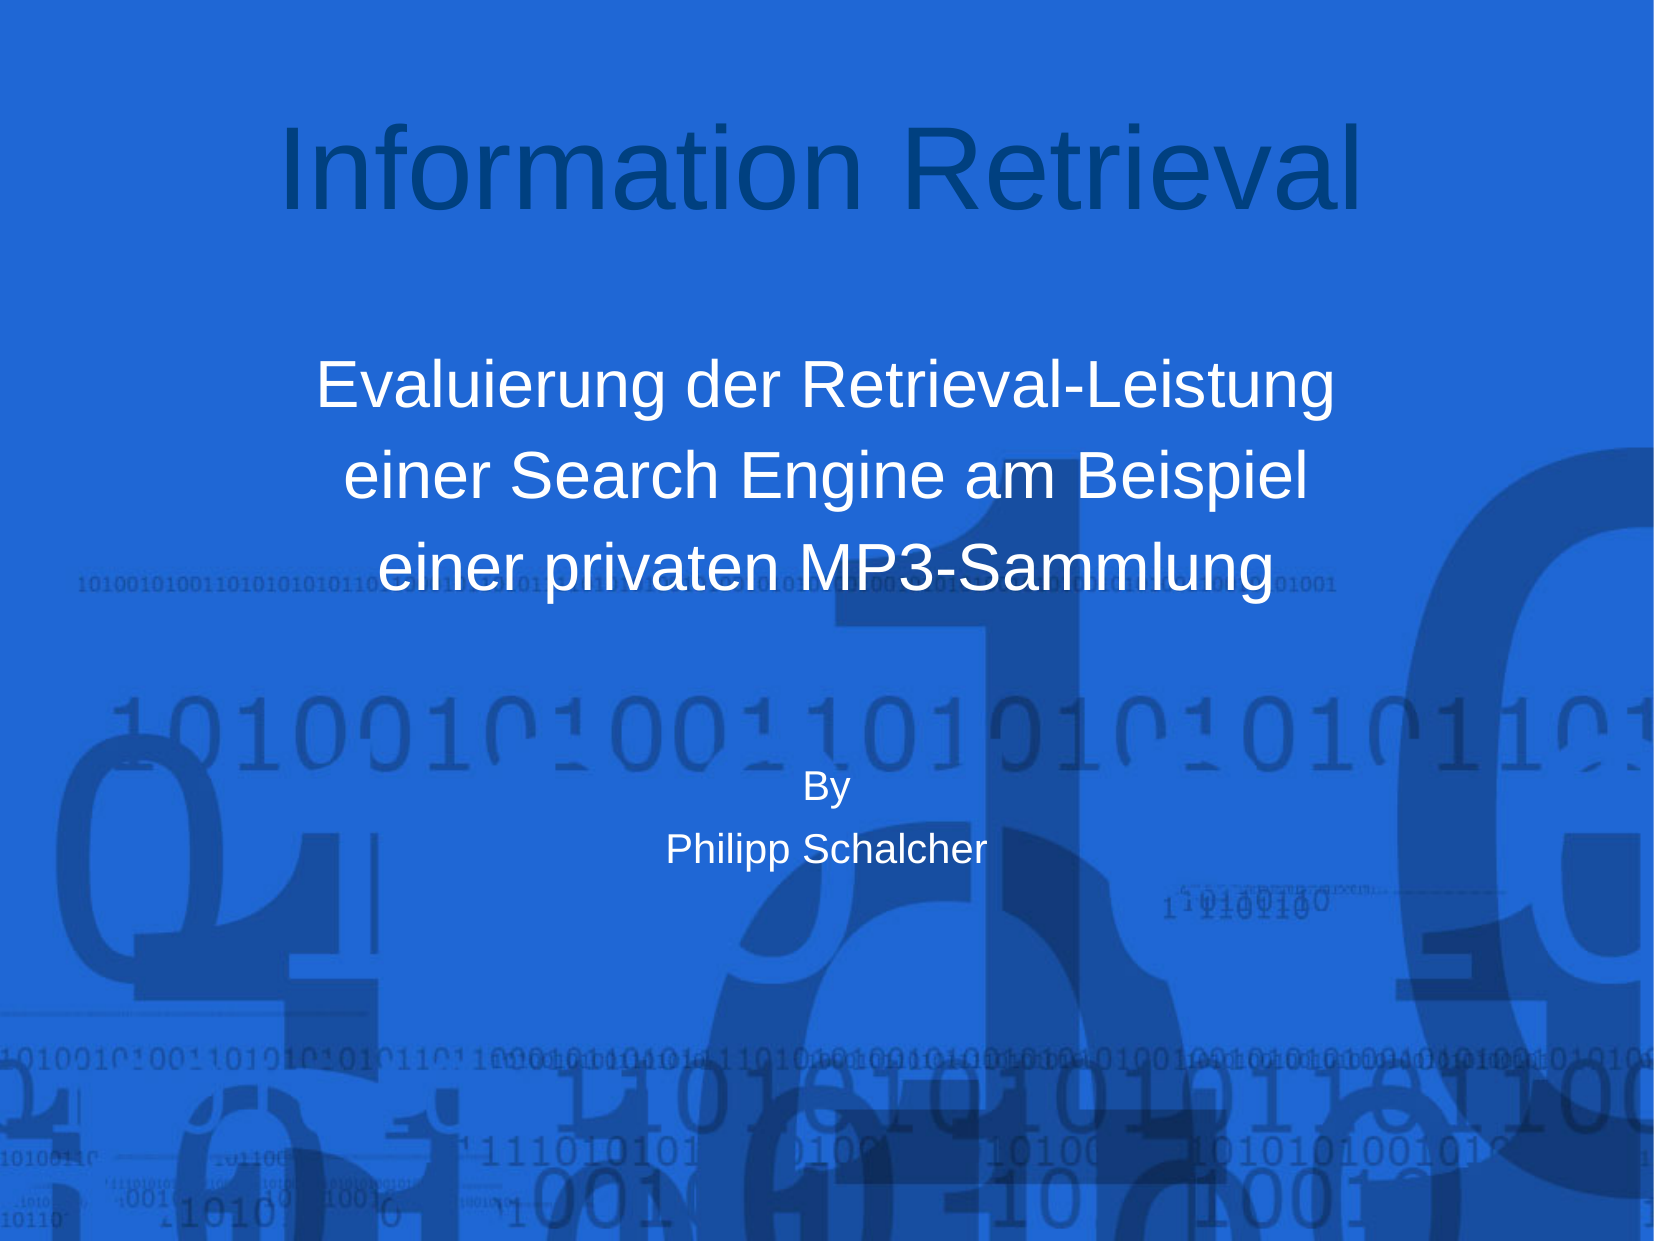

# Information Retrieval
Evaluierung der Retrieval-Leistung
einer Search Engine am Beispiel
einer privaten MP3-Sammlung
By
Philipp Schalcher